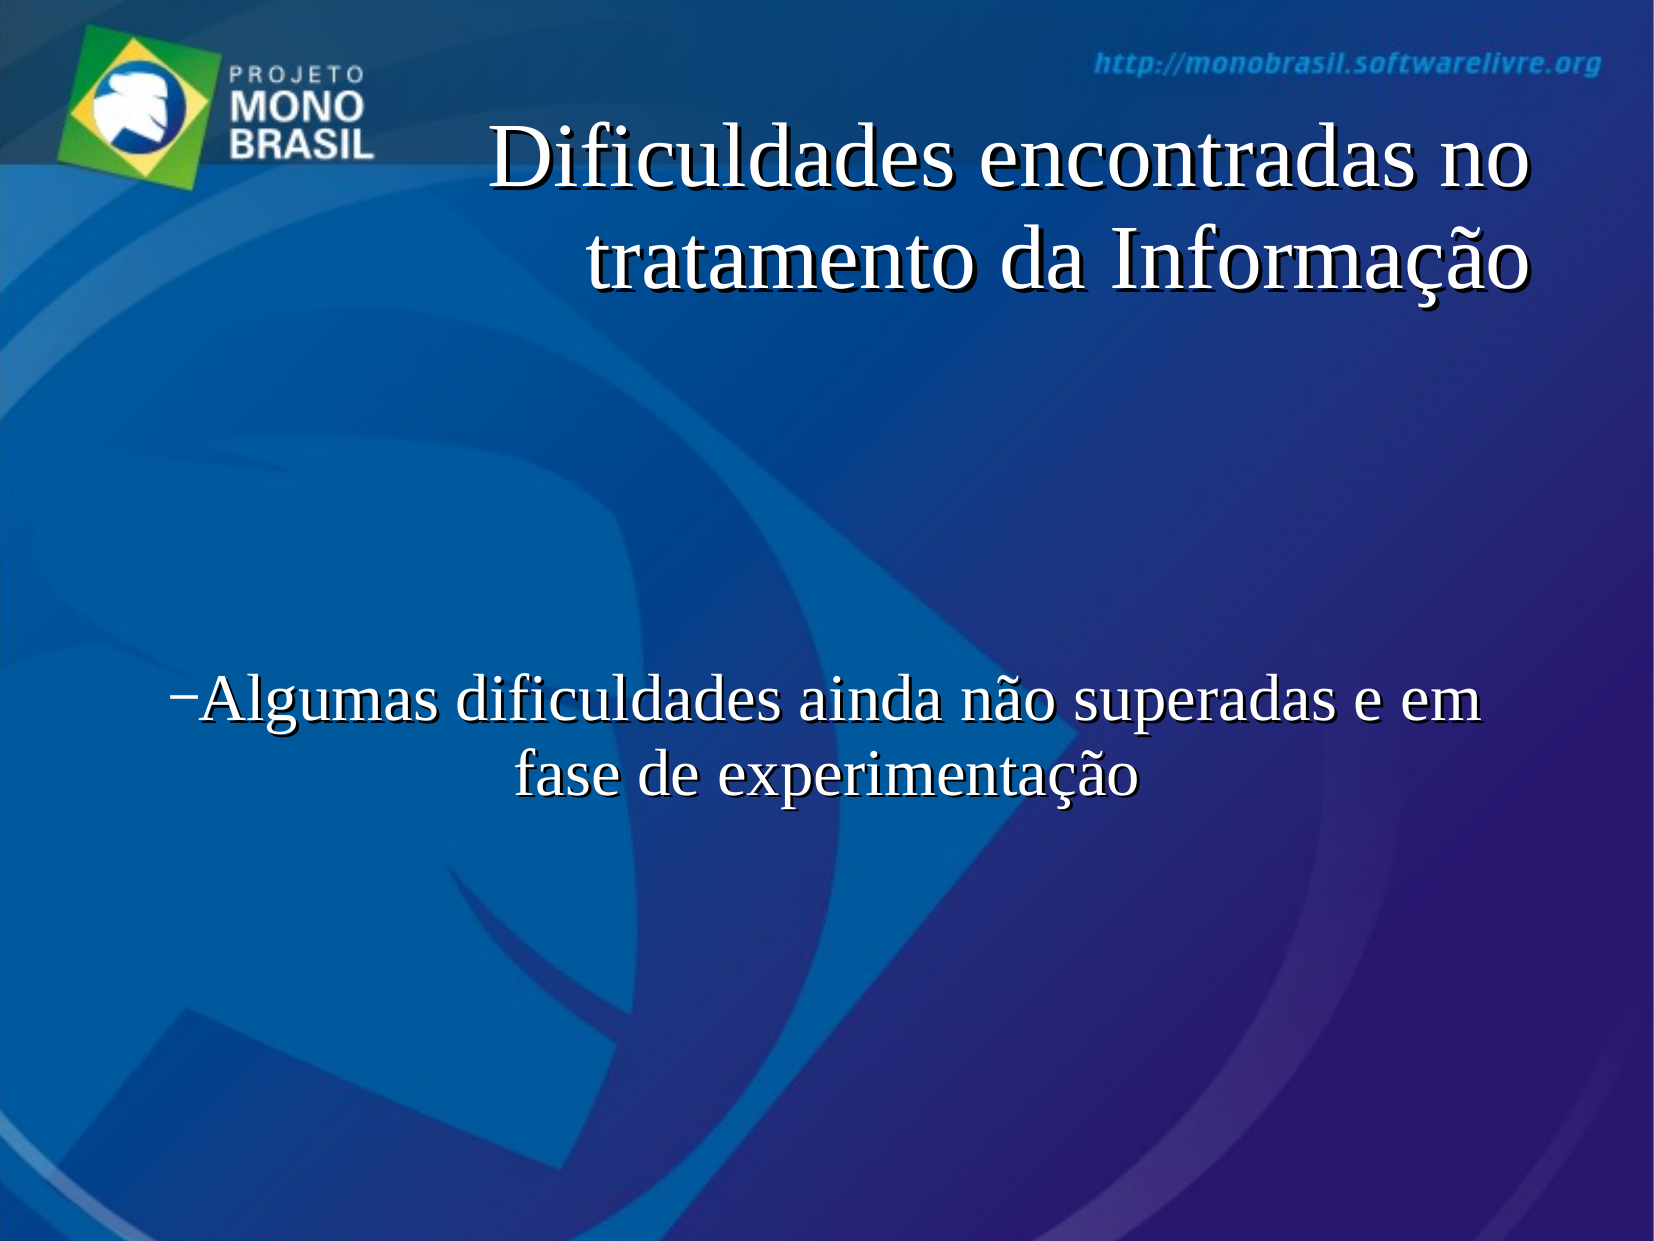

# Dificuldades encontradas no tratamento da Informação
Algumas dificuldades ainda não superadas e em fase de experimentação